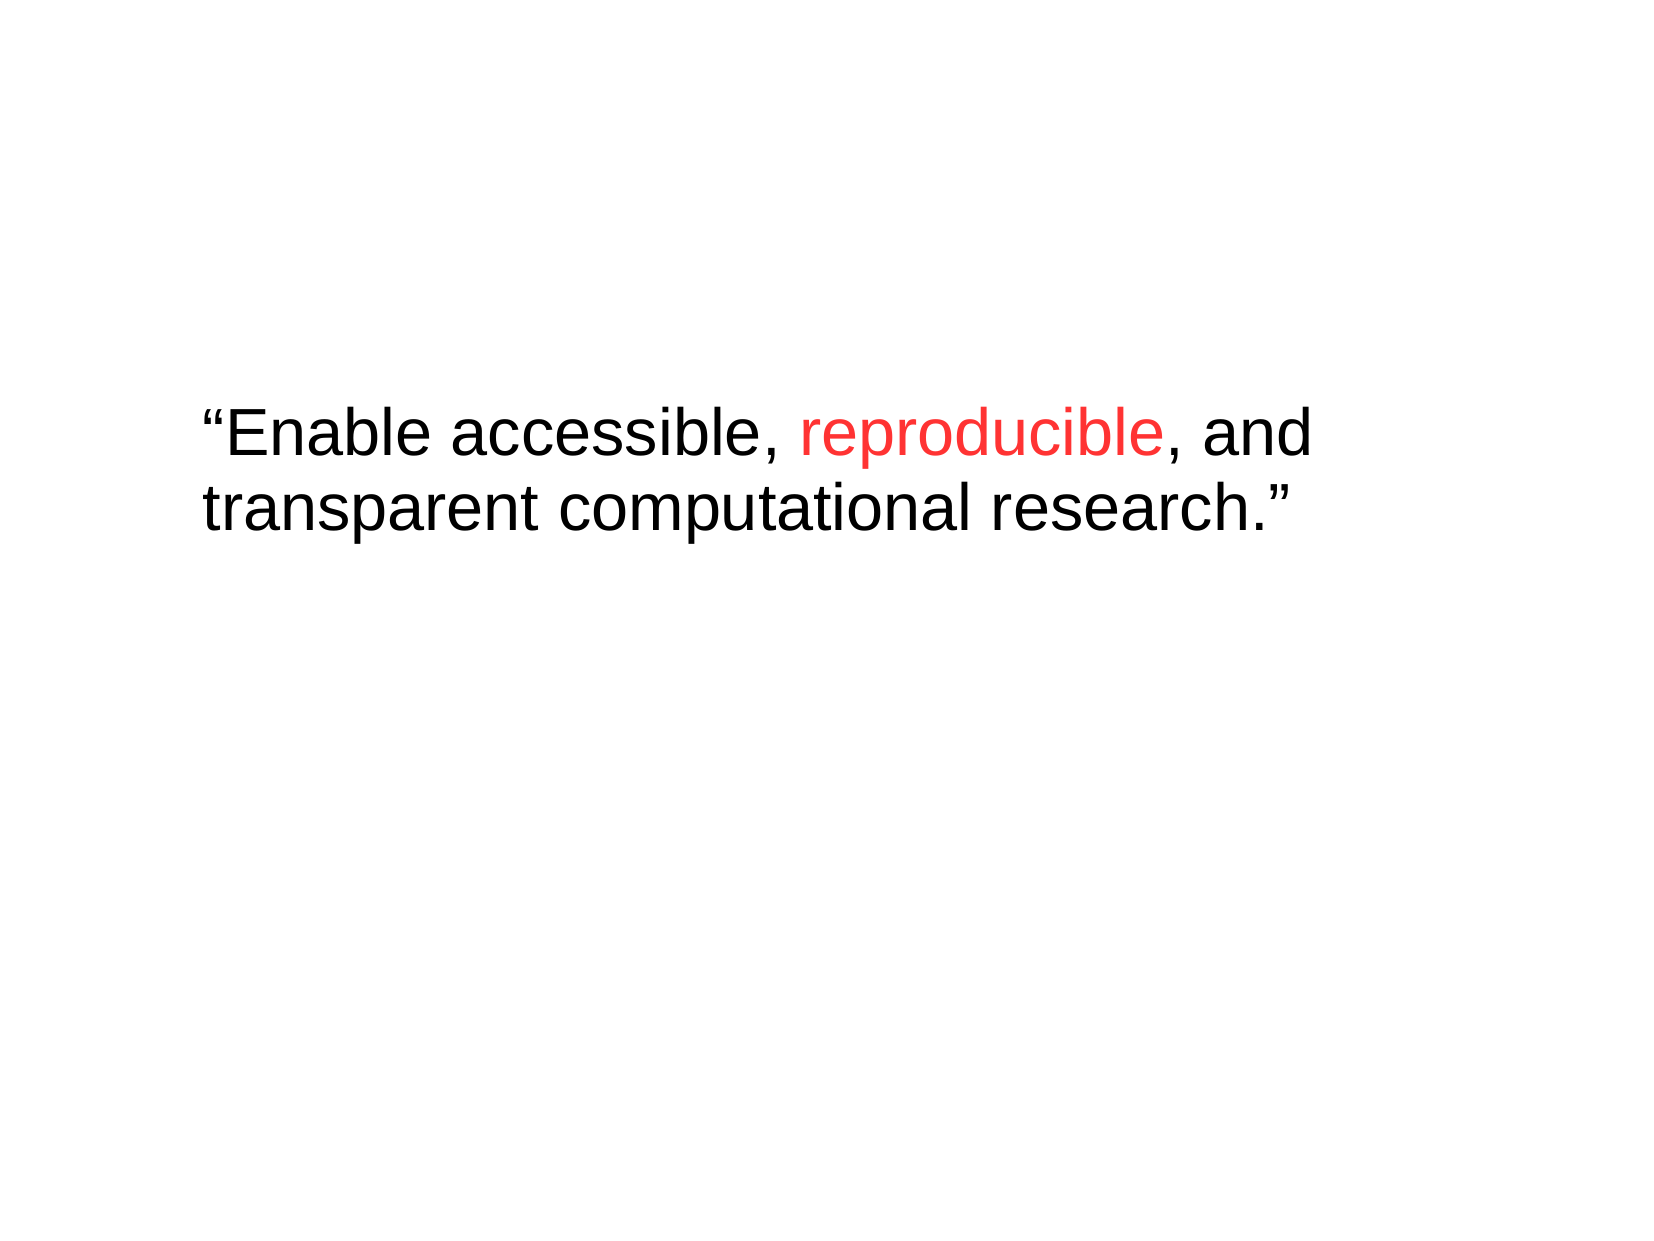

# “Enable accessible, reproducible, and transparent computational research.”